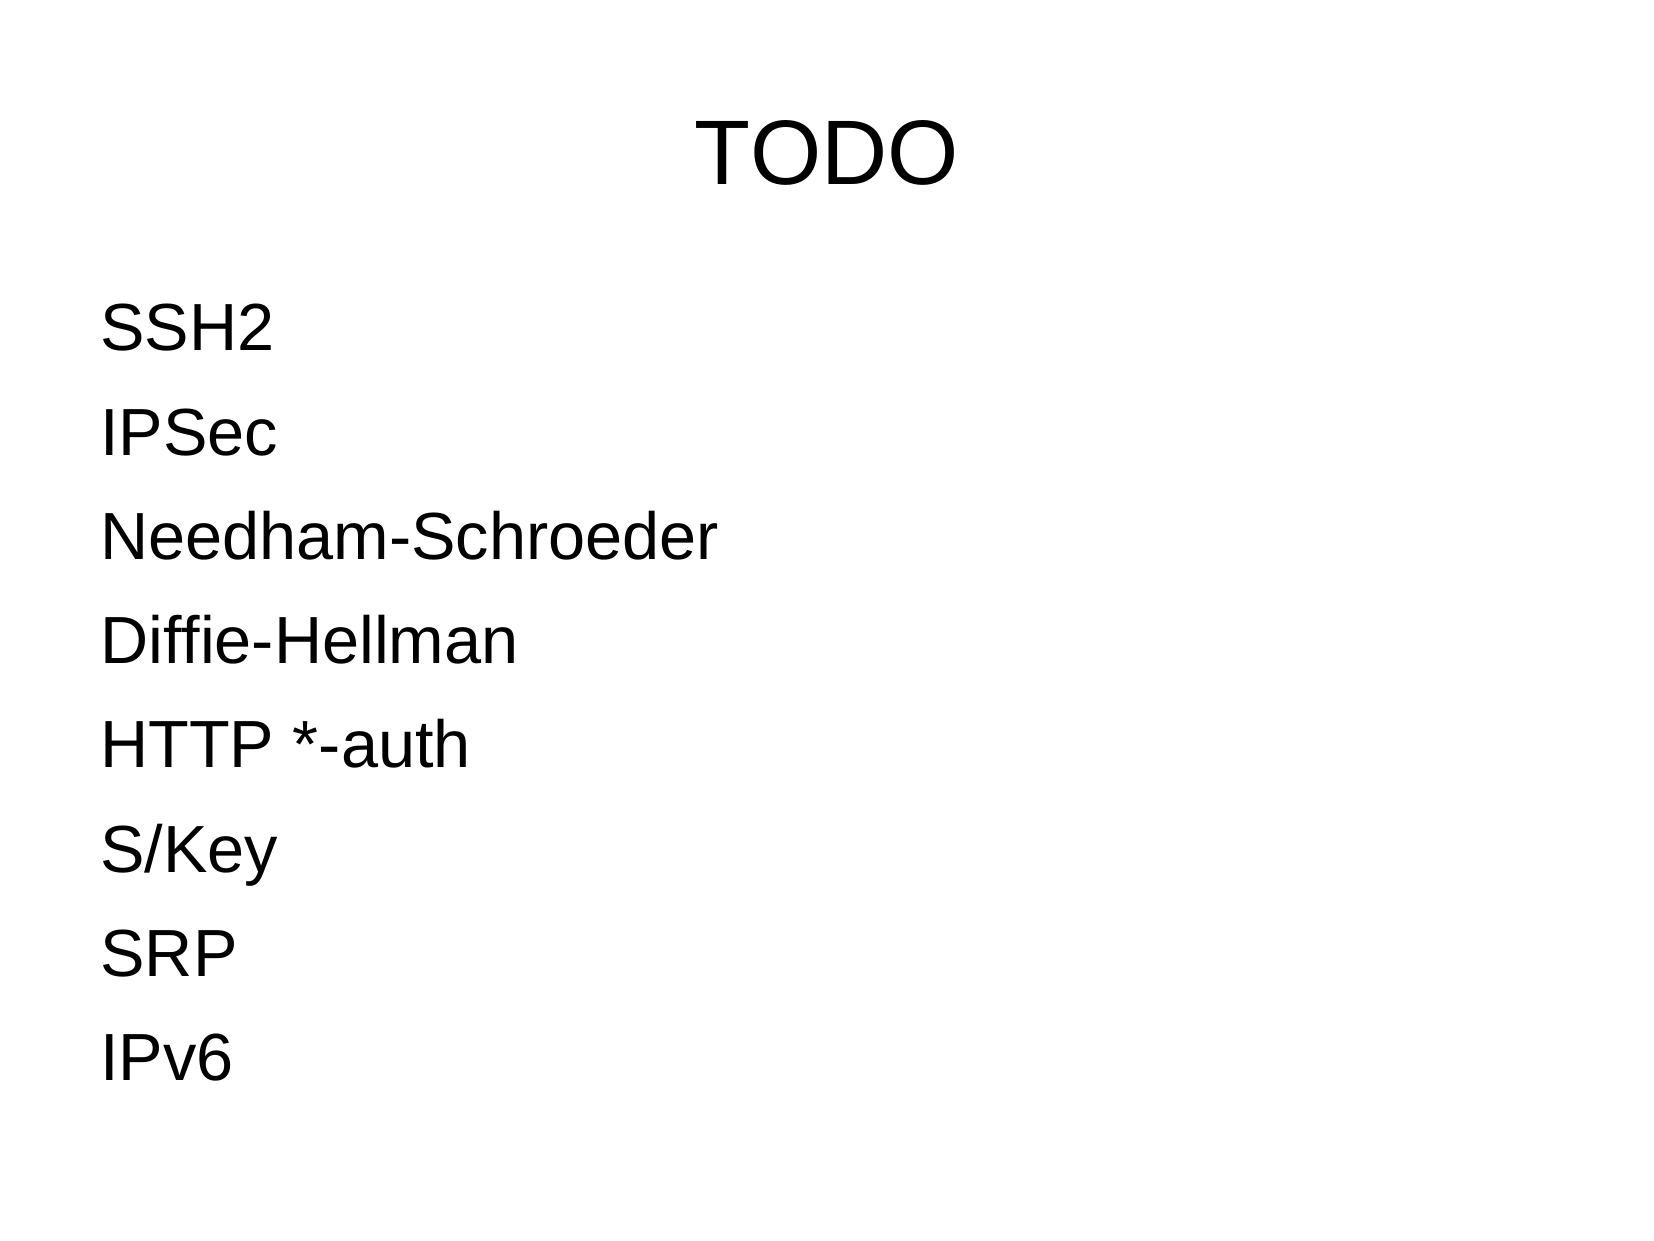

# TODO
SSH2
IPSec
Needham-Schroeder
Diffie-Hellman
HTTP *-auth
S/Key
SRP
IPv6